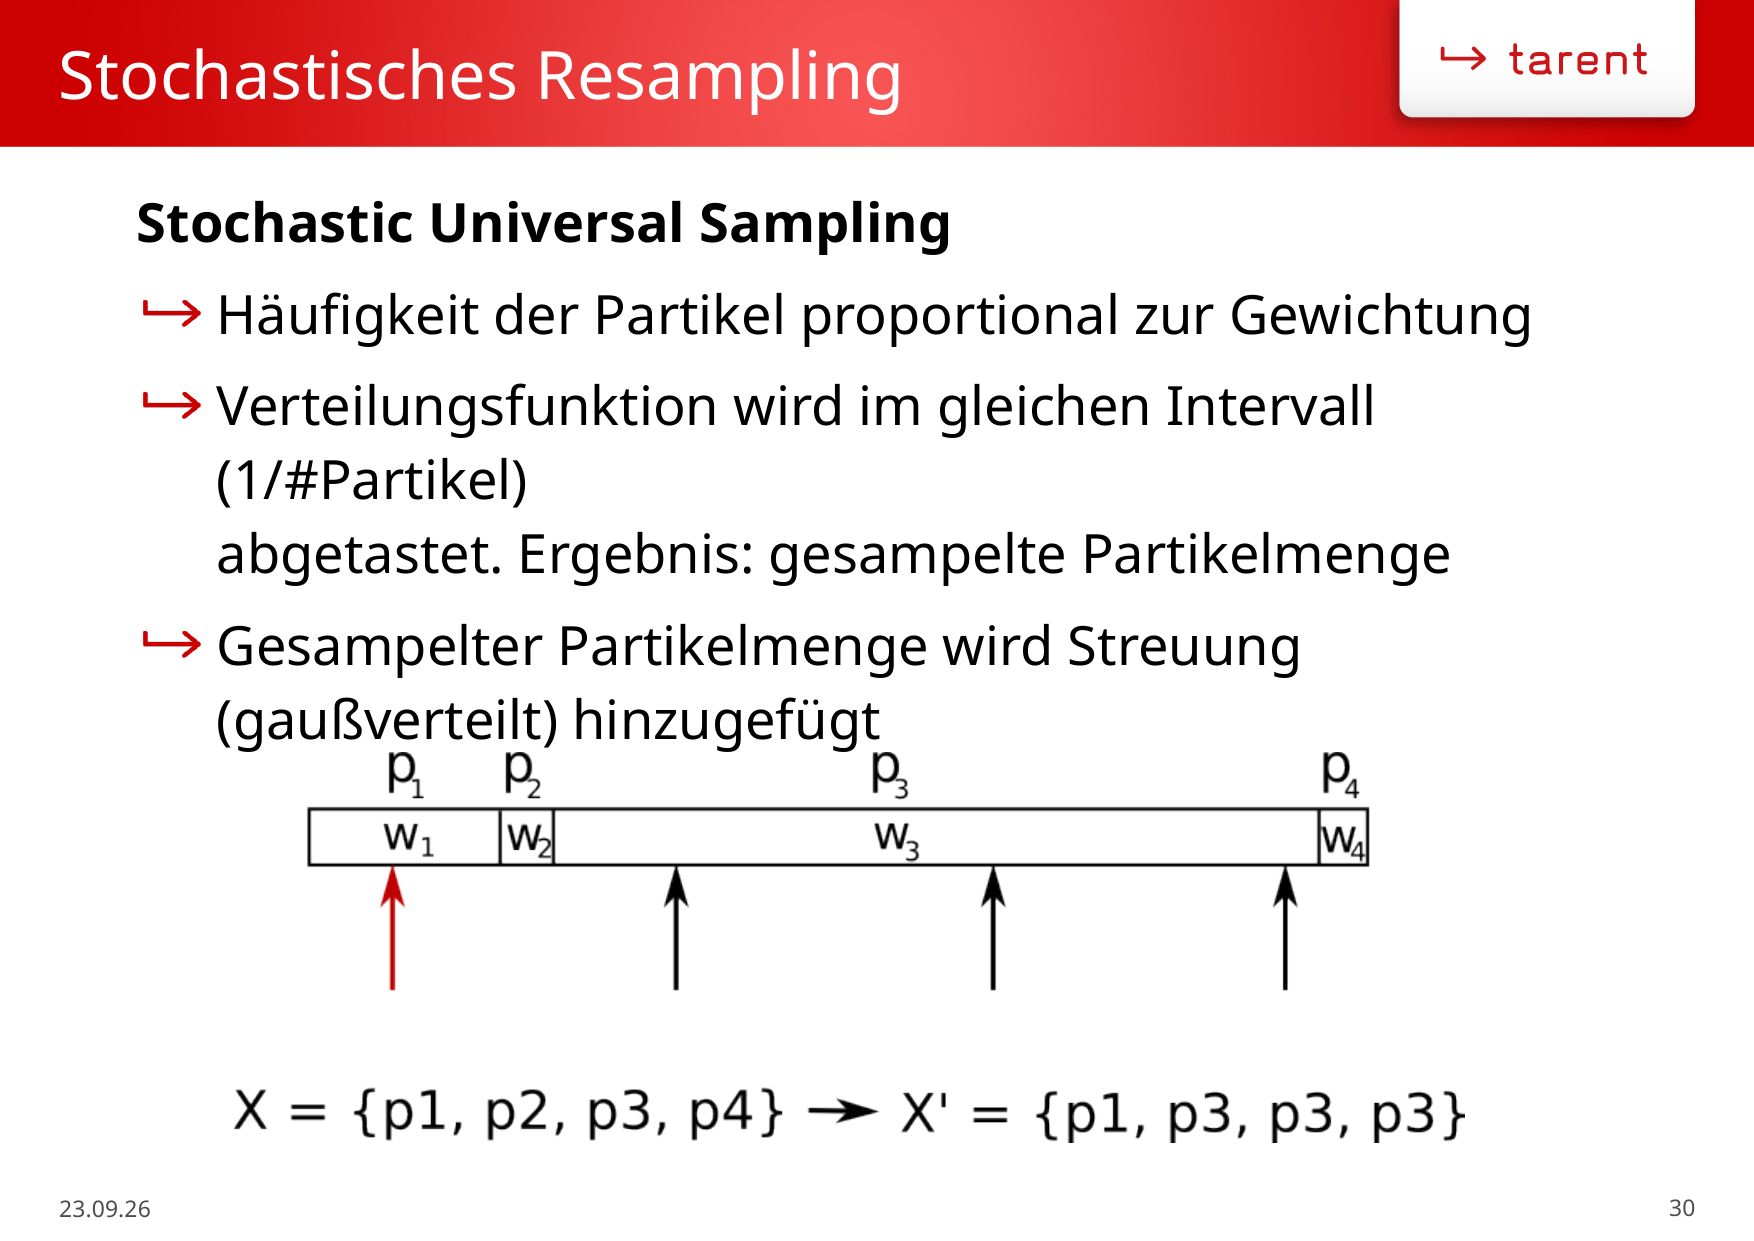

# Stochastisches Resampling
Stochastic Universal Sampling
Häufigkeit der Partikel proportional zur Gewichtung
Verteilungsfunktion wird im gleichen Intervall
(1/#Partikel)
abgetastet. Ergebnis: gesampelte Partikelmenge
Gesampelter Partikelmenge wird Streuung
(gaußverteilt) hinzugefügt